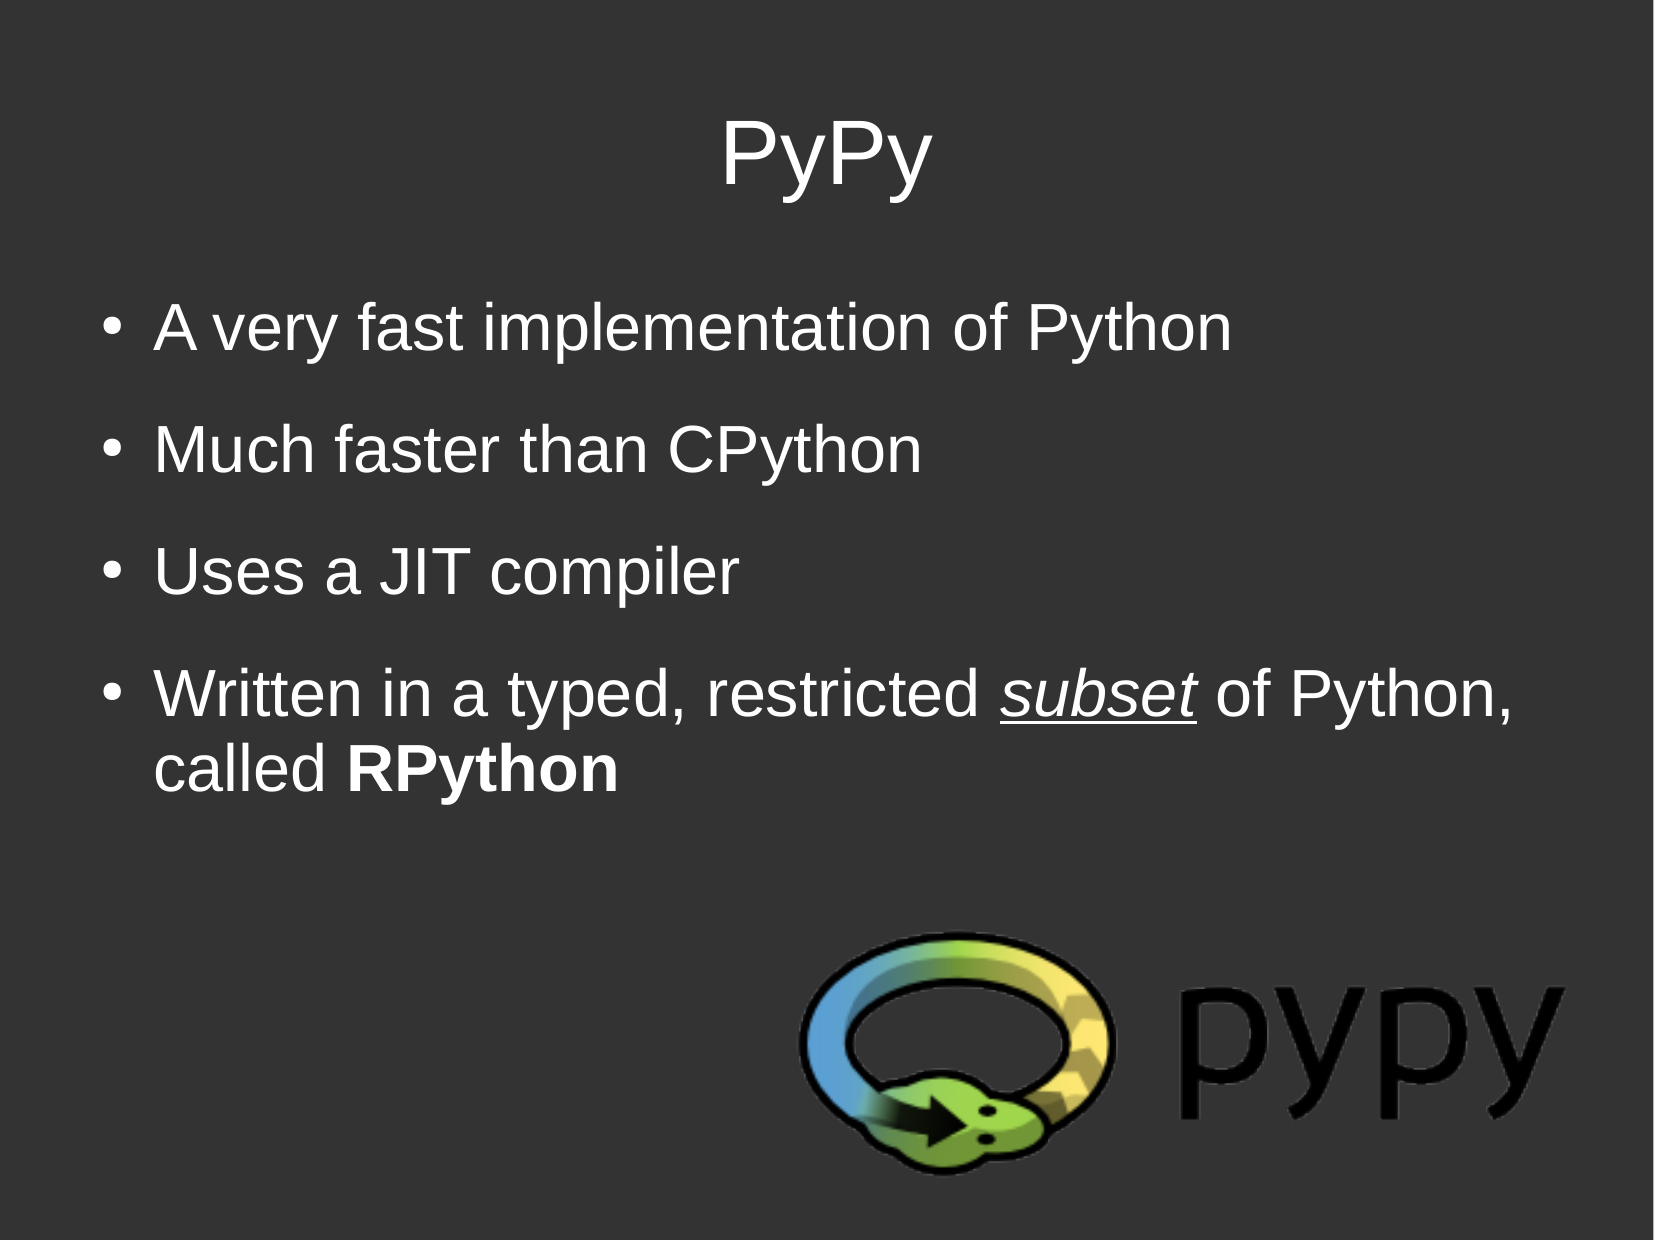

# PyPy
A very fast implementation of Python
Much faster than CPython
Uses a JIT compiler
Written in a typed, restricted subset of Python, called RPython